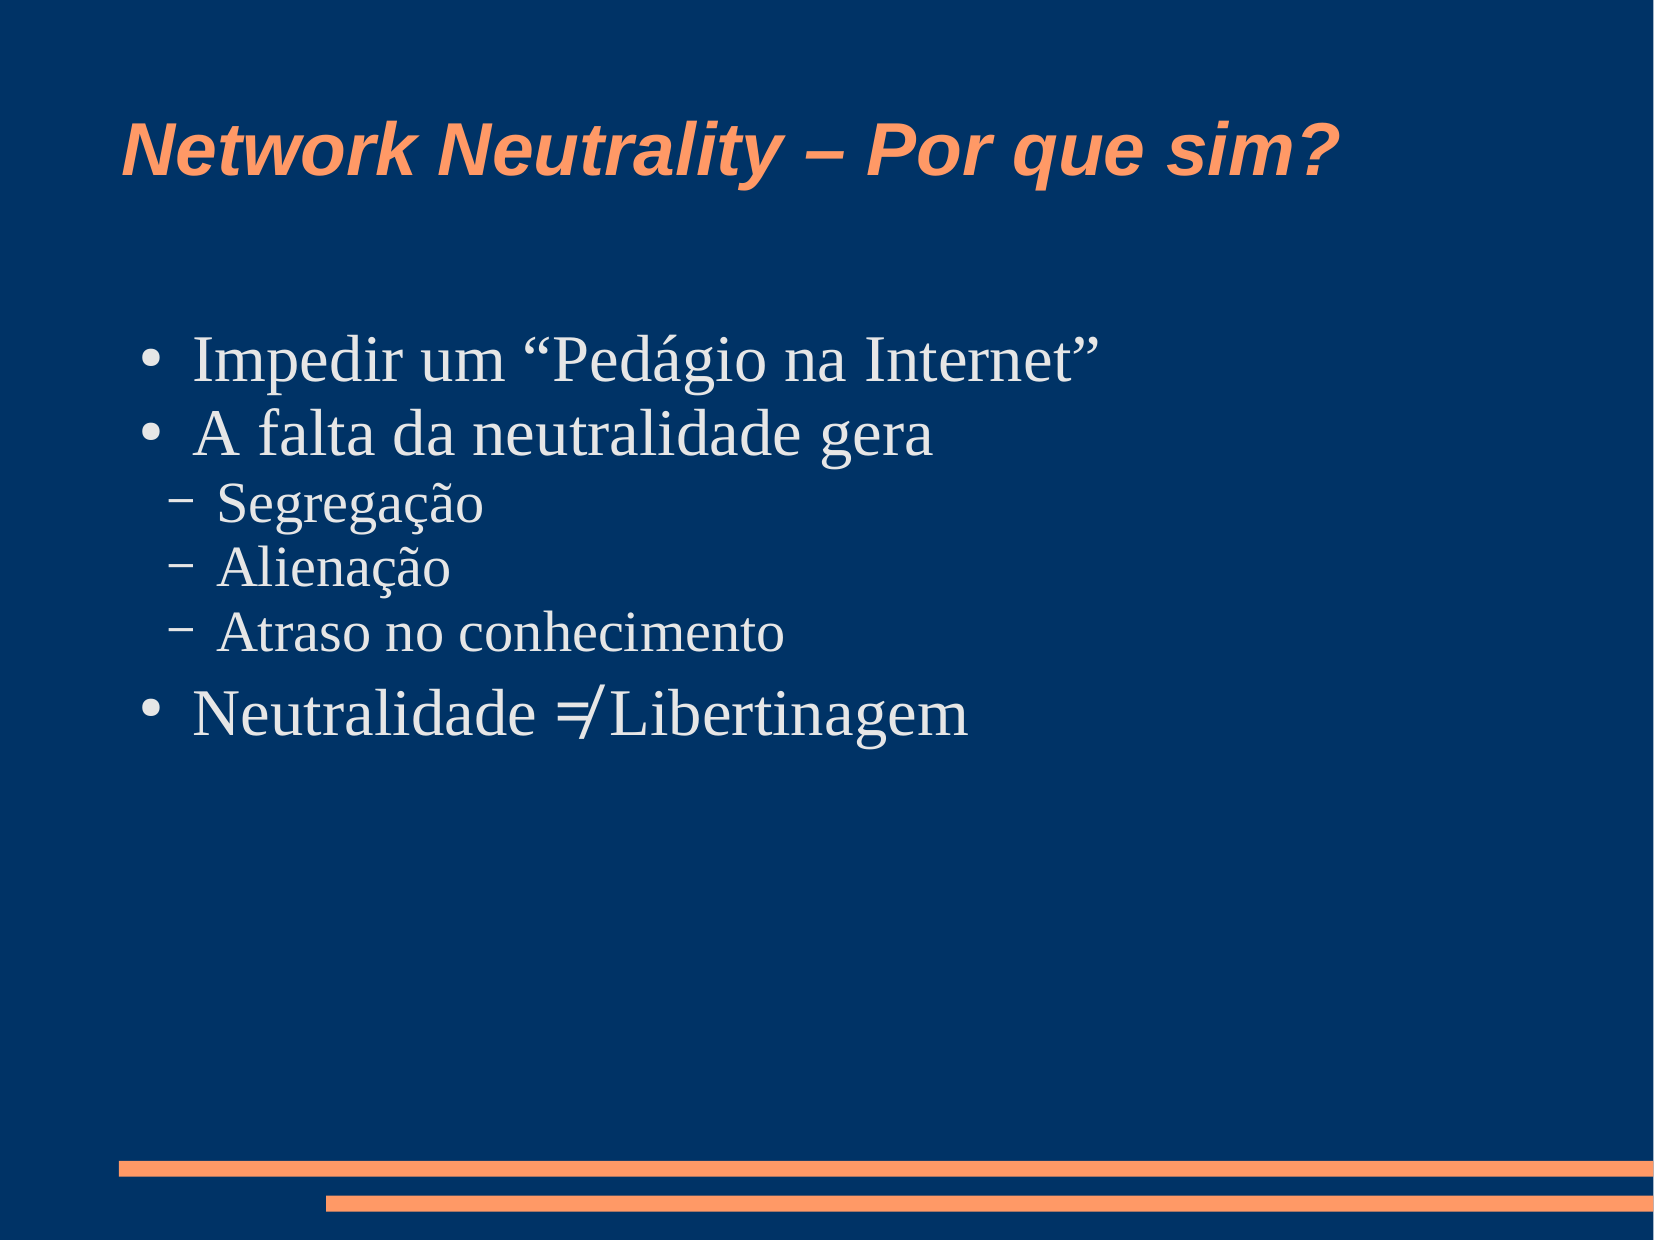

# Network Neutrality – Por que sim?
Impedir um “Pedágio na Internet”
A falta da neutralidade gera
Segregação
Alienação
Atraso no conhecimento
Neutralidade ≠ Libertinagem